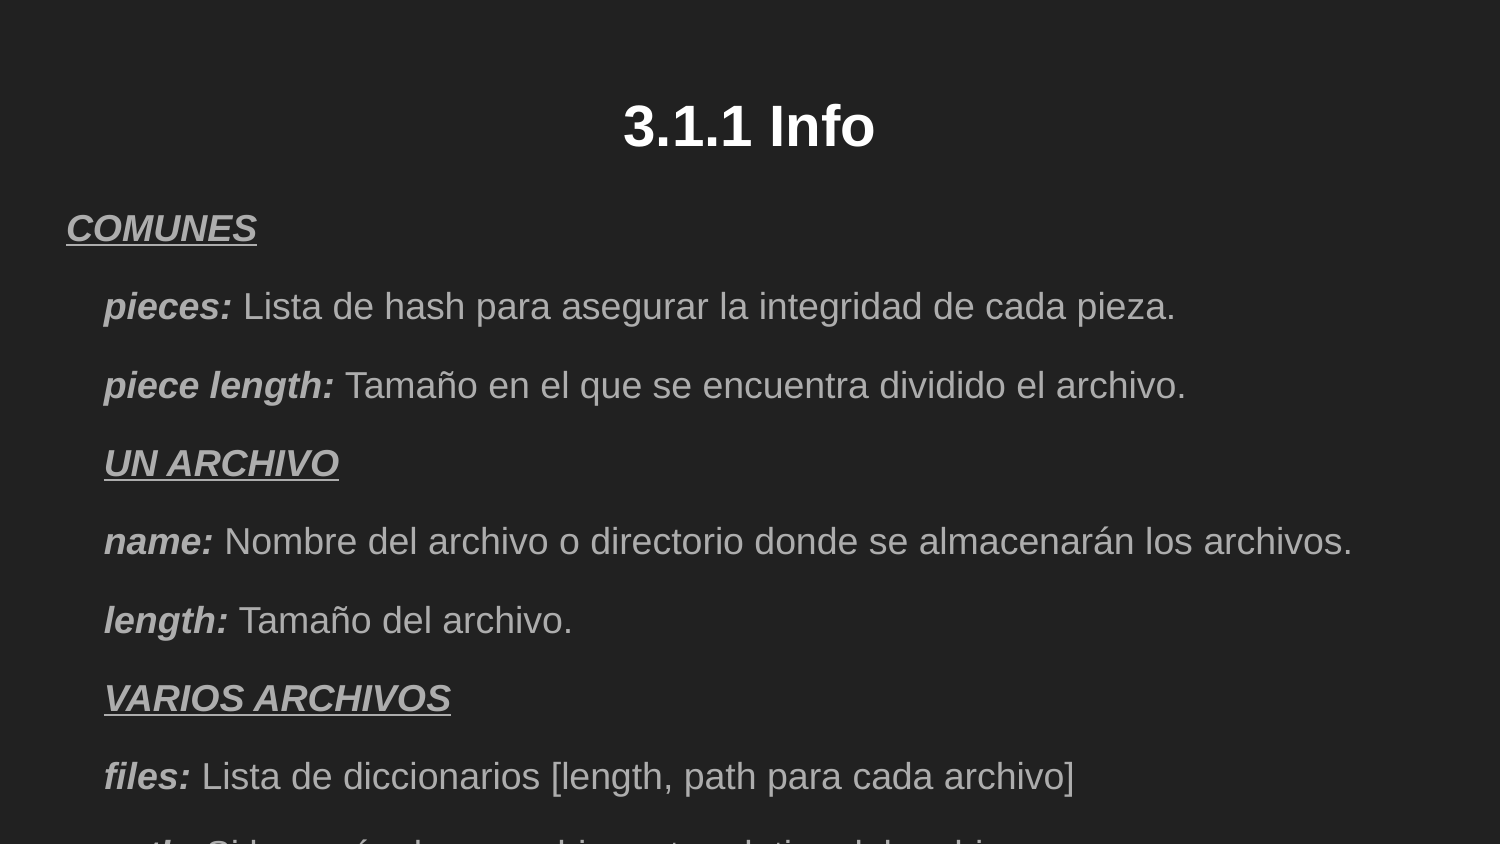

# 3.1.1 Info
COMUNES
pieces: Lista de hash para asegurar la integridad de cada pieza.
piece length: Tamaño en el que se encuentra dividido el archivo.
UN ARCHIVO
name: Nombre del archivo o directorio donde se almacenarán los archivos.
length: Tamaño del archivo.
VARIOS ARCHIVOS
files: Lista de diccionarios [length, path para cada archivo]
path: Si hay más de un archivo ruta relativa del archivo.